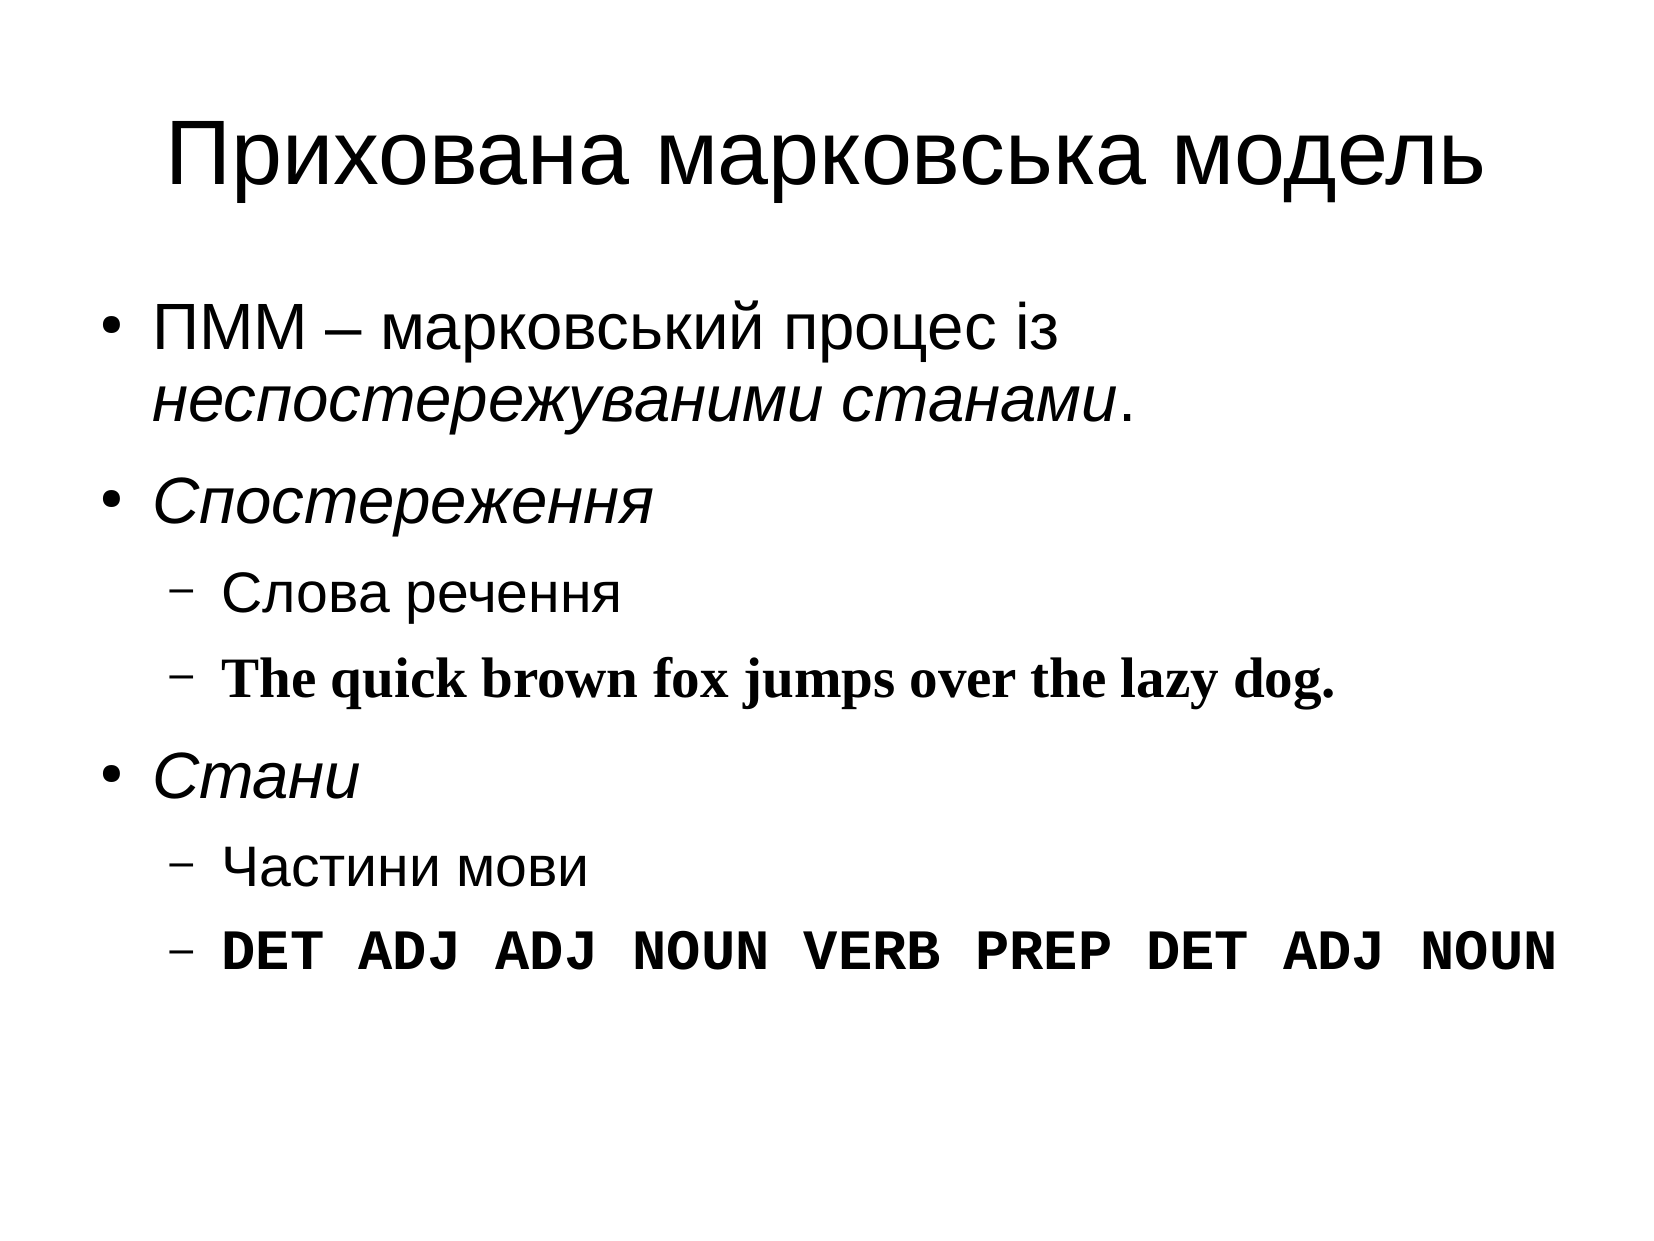

# Прихована марковська модель
ПММ – марковський процес із неспостережуваними станами.
Спостереження
Слова речення
The quick brown fox jumps over the lazy dog.
Стани
Частини мови
DET ADJ ADJ NOUN VERB PREP DET ADJ NOUN